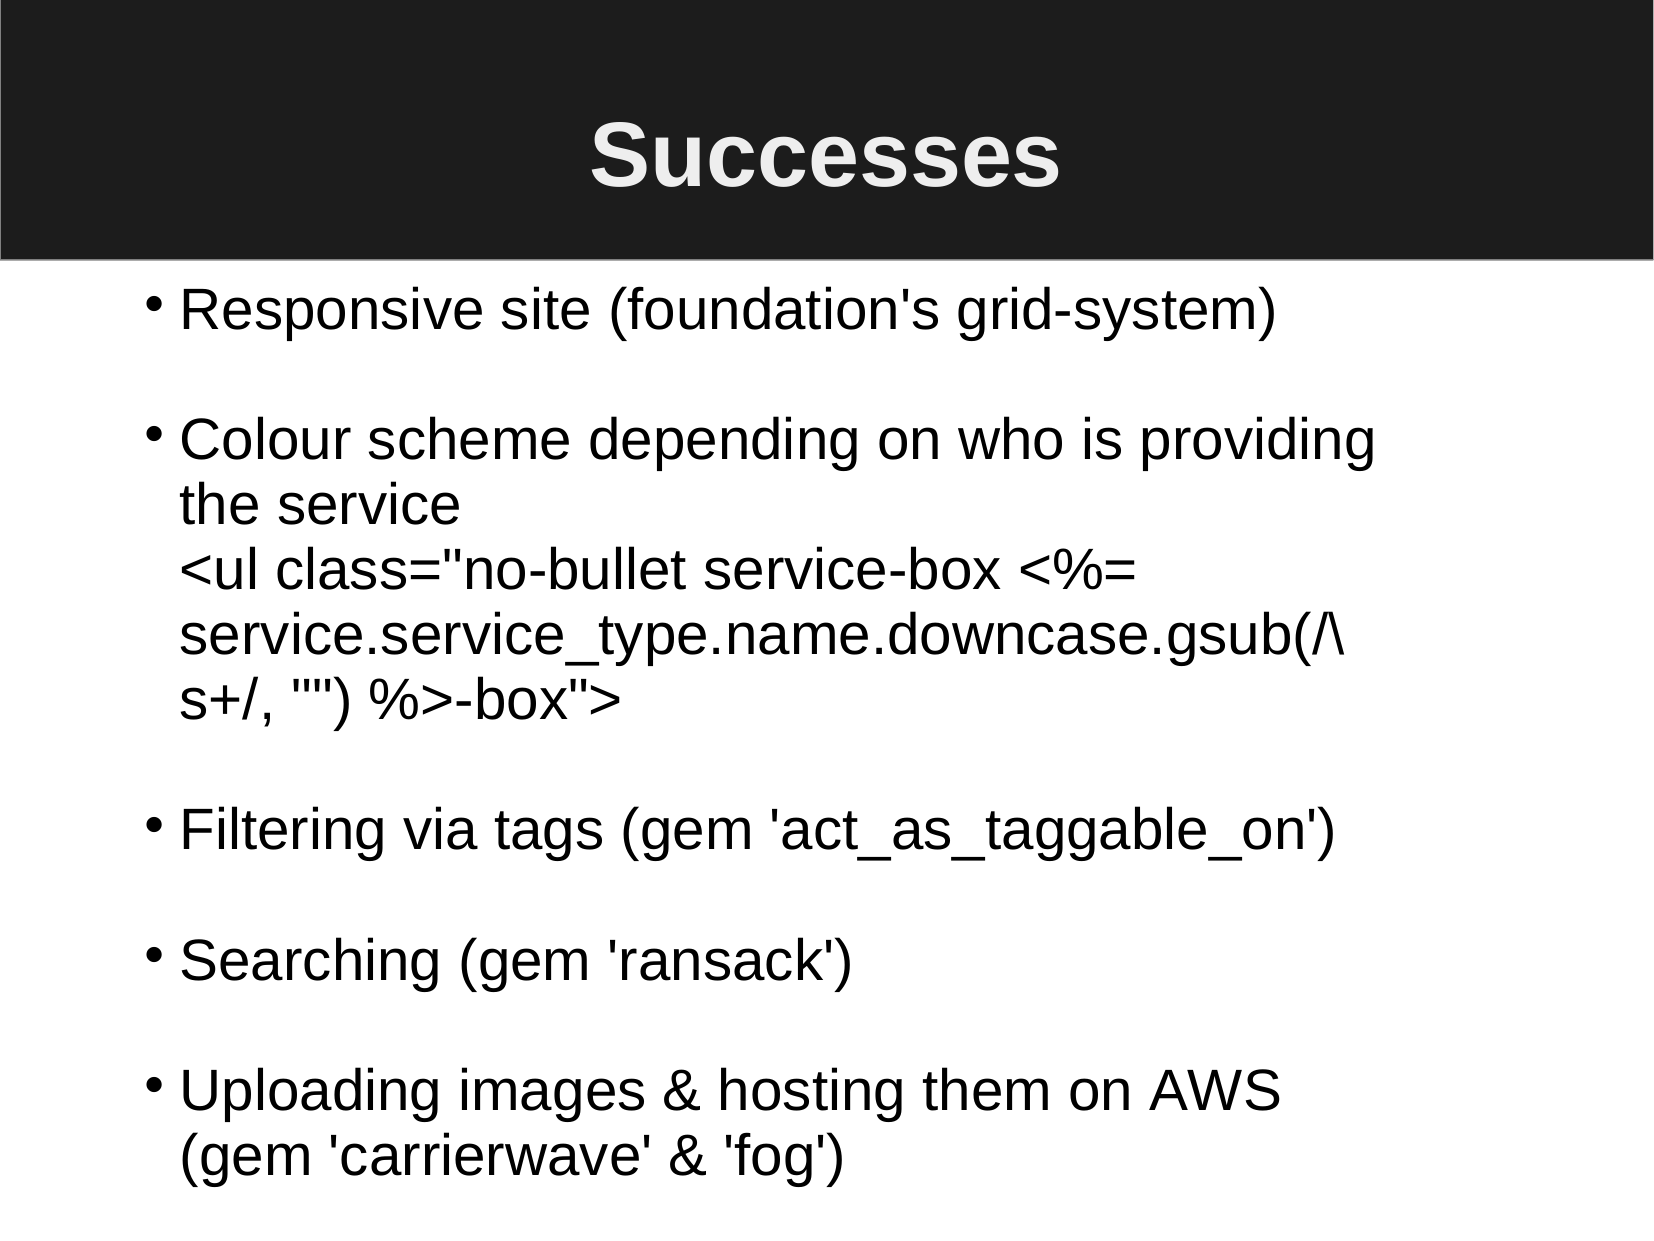

# Successes
Responsive site (foundation's grid-system)
Colour scheme depending on who is providing the service
<ul class="no-bullet service-box <%= service.service_type.name.downcase.gsub(/\s+/, "") %>-box">
Filtering via tags (gem 'act_as_taggable_on')
Searching (gem 'ransack')
Uploading images & hosting them on AWS (gem 'carrierwave' & 'fog')